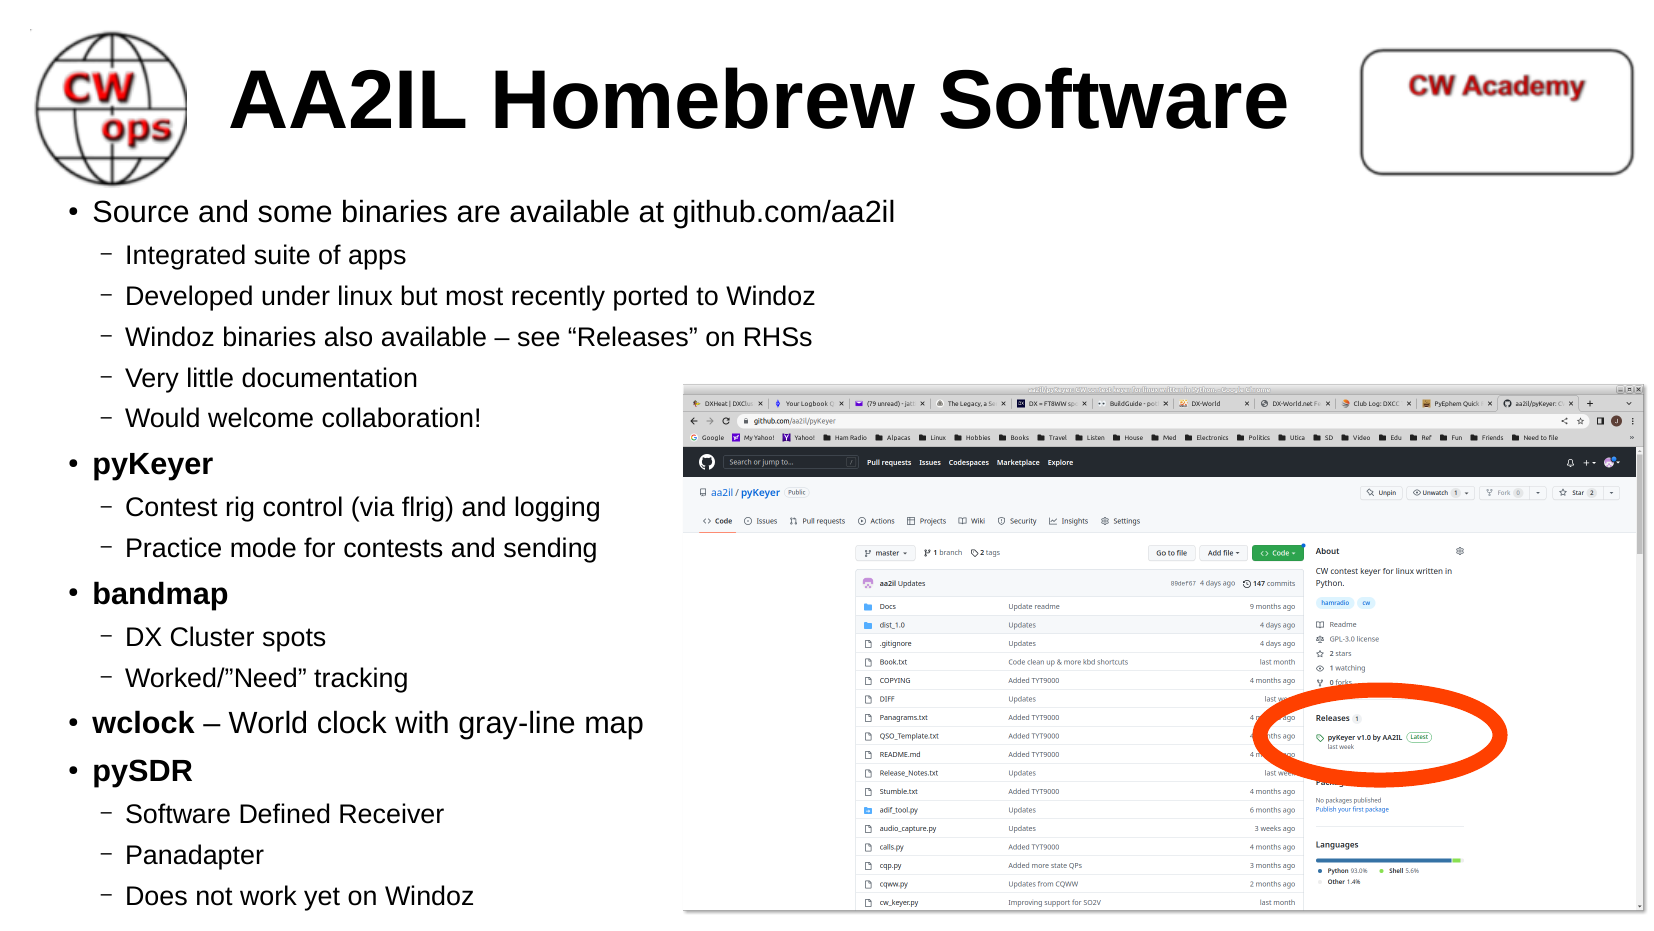

# AA2IL Homebrew Software
Source and some binaries are available at github.com/aa2il
Integrated suite of apps
Developed under linux but most recently ported to Windoz
Windoz binaries also available – see “Releases” on RHSs
Very little documentation
Would welcome collaboration!
pyKeyer
Contest rig control (via flrig) and logging
Practice mode for contests and sending
bandmap
DX Cluster spots
Worked/”Need” tracking
wclock – World clock with gray-line map
pySDR
Software Defined Receiver
Panadapter
Does not work yet on Windoz